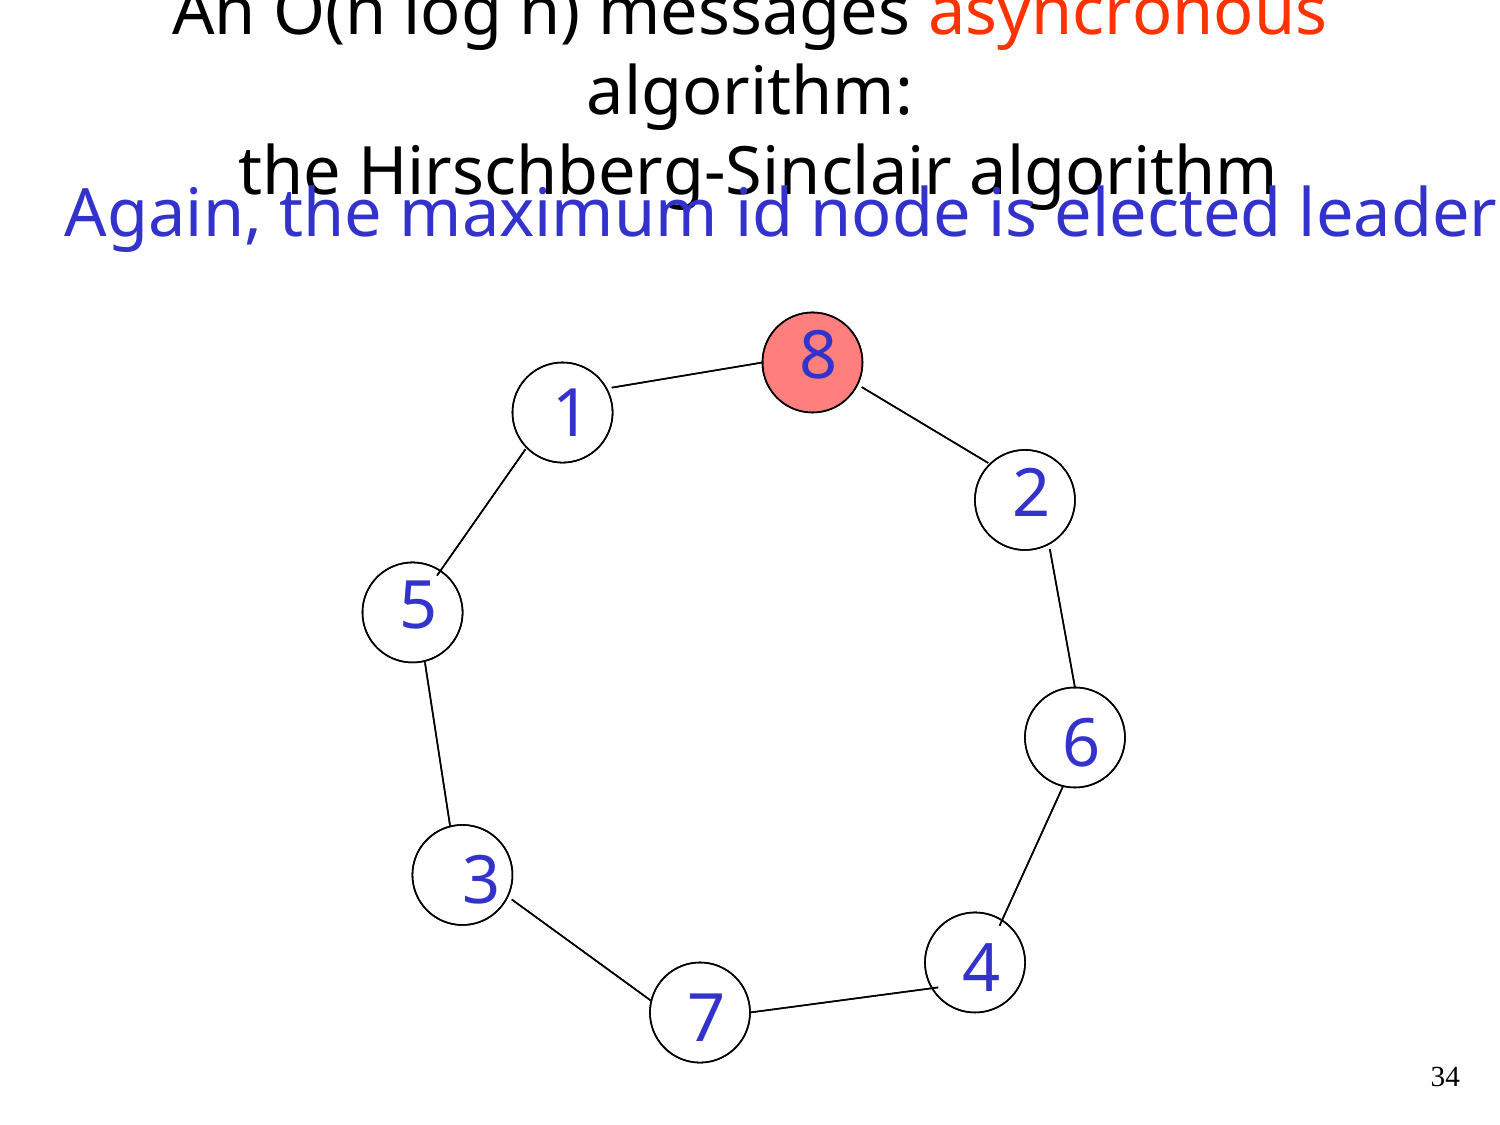

# An O(n log n) messages asyncronous algorithm: the Hirschberg-Sinclair algorithm
Again, the maximum id node is elected leader
8
1
2
5
6
3
4
7